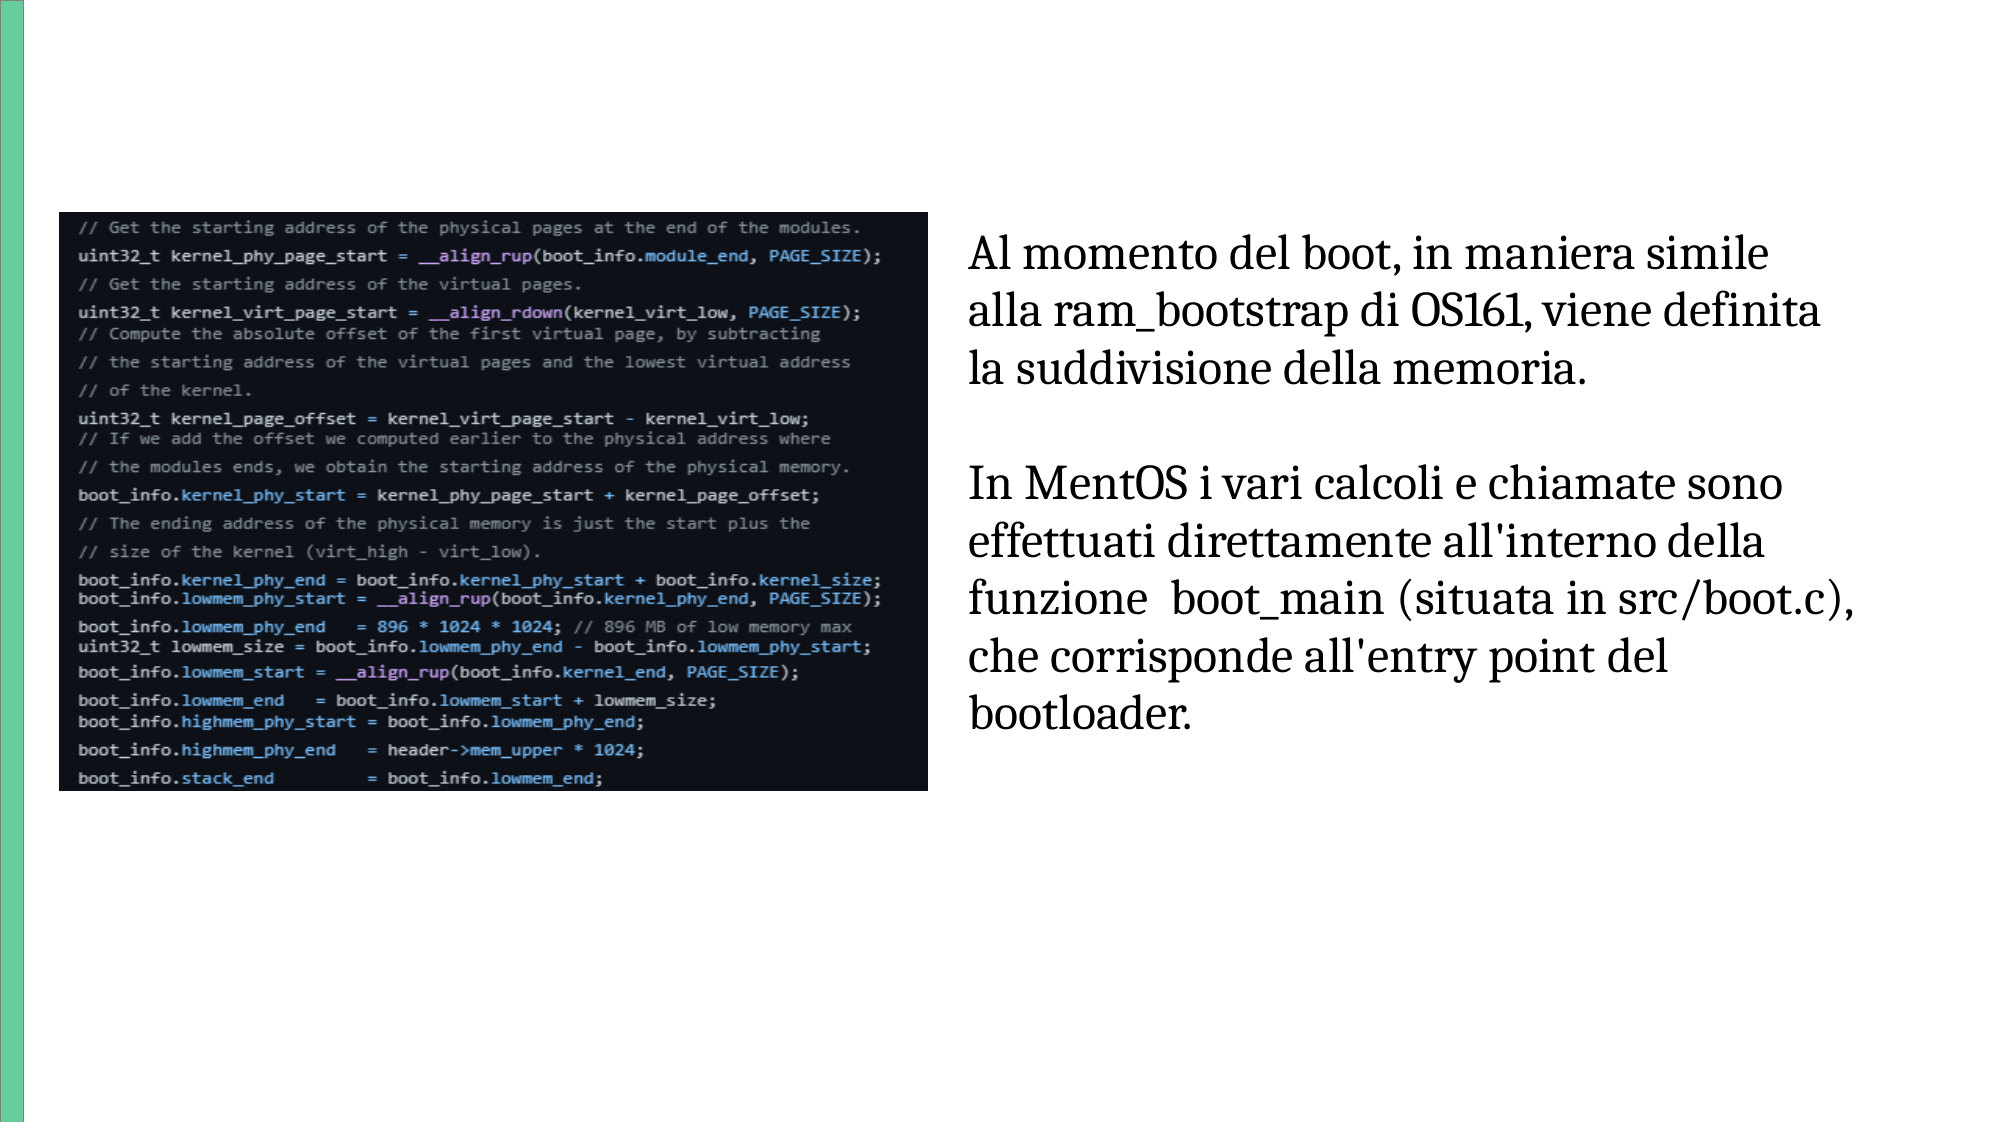

# Al momento del boot, in maniera simile alla ram_bootstrap di OS161, viene definita la suddivisione della memoria. In MentOS i vari calcoli e chiamate sono effettuati direttamente all'interno della funzione boot_main (situata in src/boot.c), che corrisponde all'entry point del bootloader.